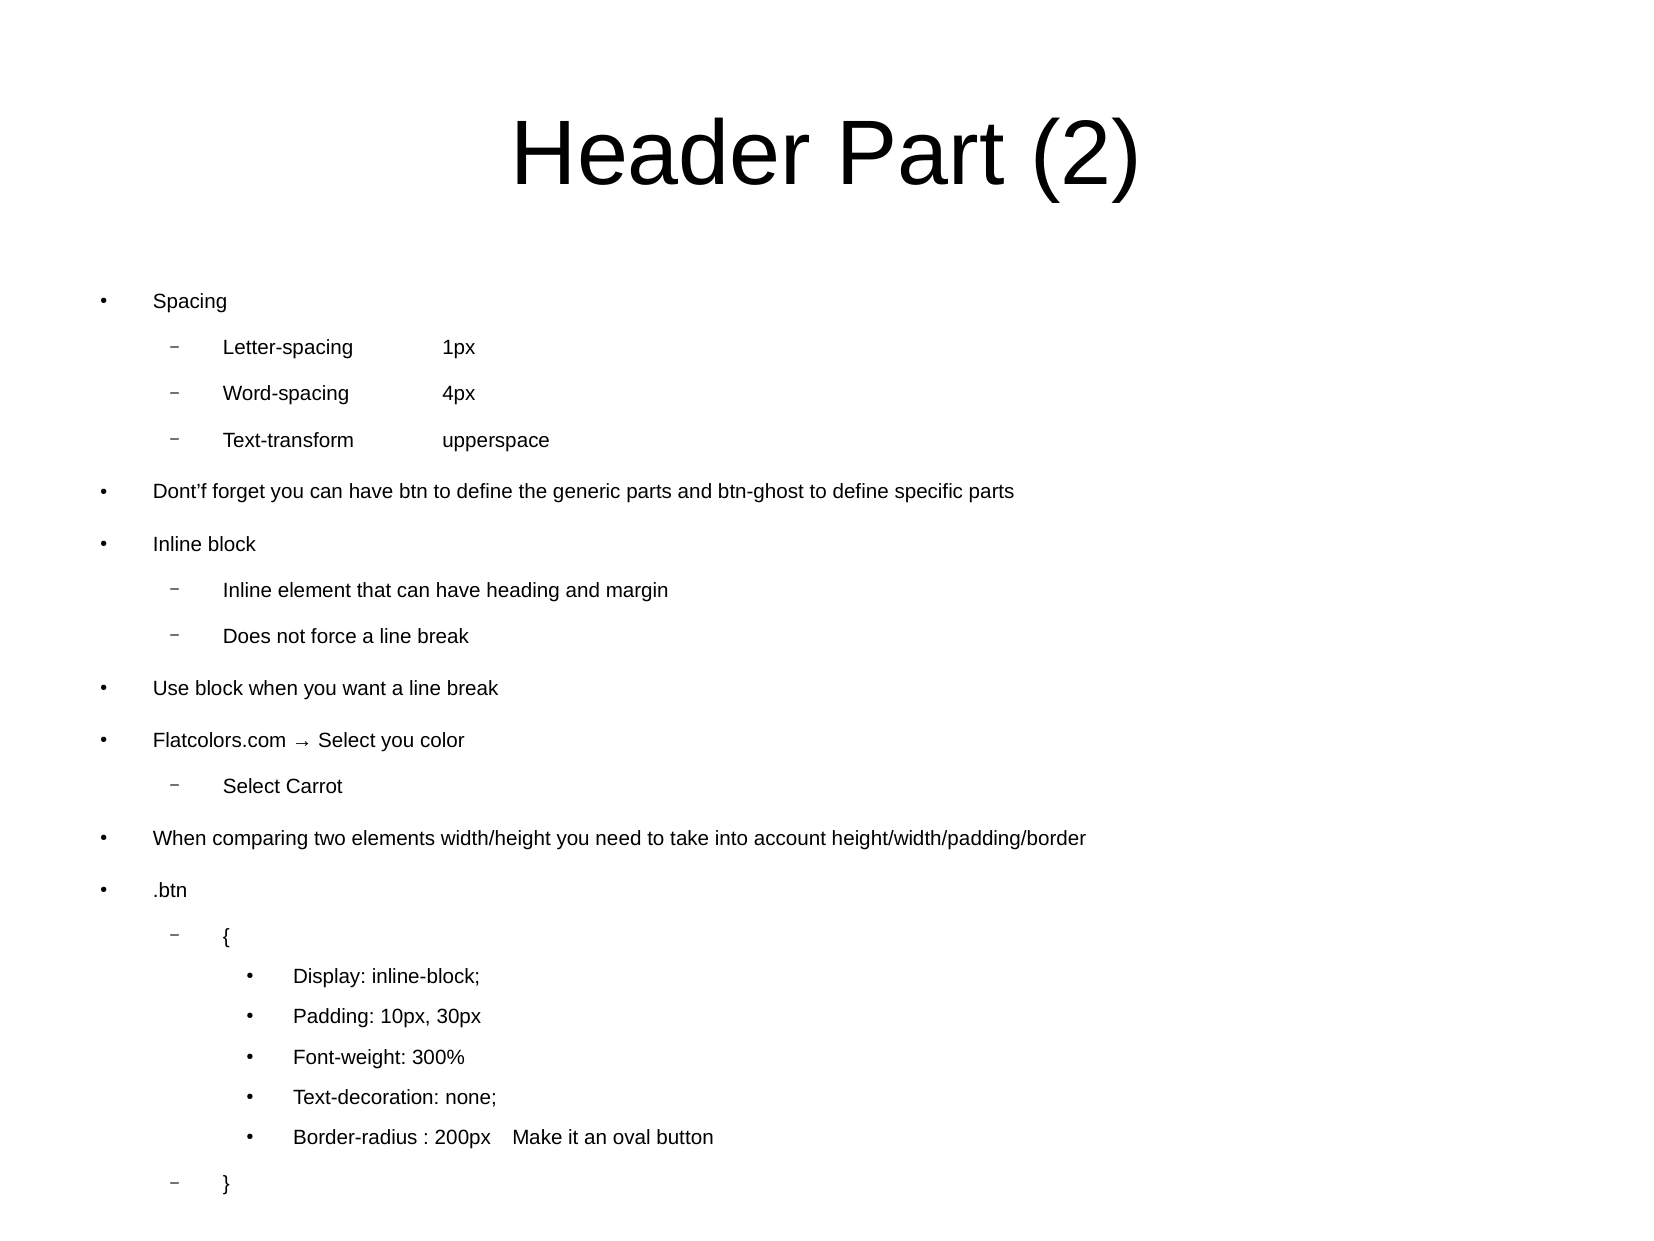

# Header Part (2)
Spacing
Letter-spacing		1px
Word-spacing		4px
Text-transform 	upperspace
Dont’f forget you can have btn to define the generic parts and btn-ghost to define specific parts
Inline block
Inline element that can have heading and margin
Does not force a line break
Use block when you want a line break
Flatcolors.com → Select you color
Select Carrot
When comparing two elements width/height you need to take into account height/width/padding/border
.btn
{
Display: inline-block;
Padding: 10px, 30px
Font-weight: 300%
Text-decoration: none;
Border-radius : 200px		Make it an oval button
}